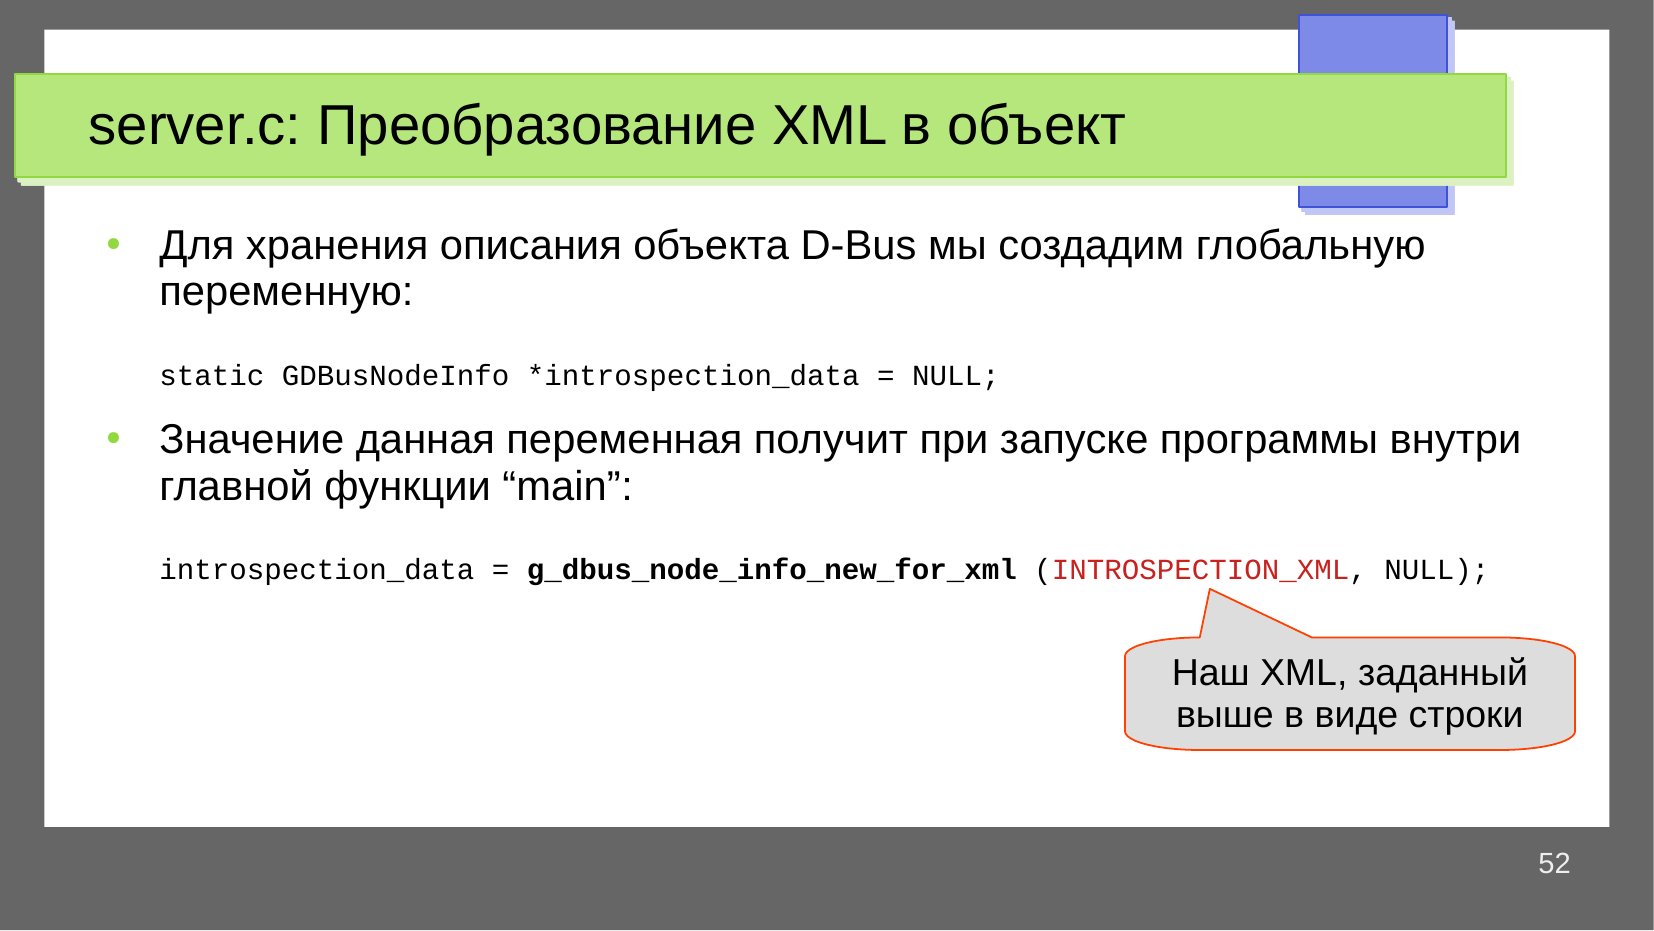

# server.c: Преобразование XML в объект
Для хранения описания объекта D-Bus мы создадим глобальную переменную:
static GDBusNodeInfo *introspection_data = NULL;
Значение данная переменная получит при запуске программы внутри главной функции “main”:
introspection_data = g_dbus_node_info_new_for_xml (INTROSPECTION_XML, NULL);
Наш XML, заданный выше в виде строки
52